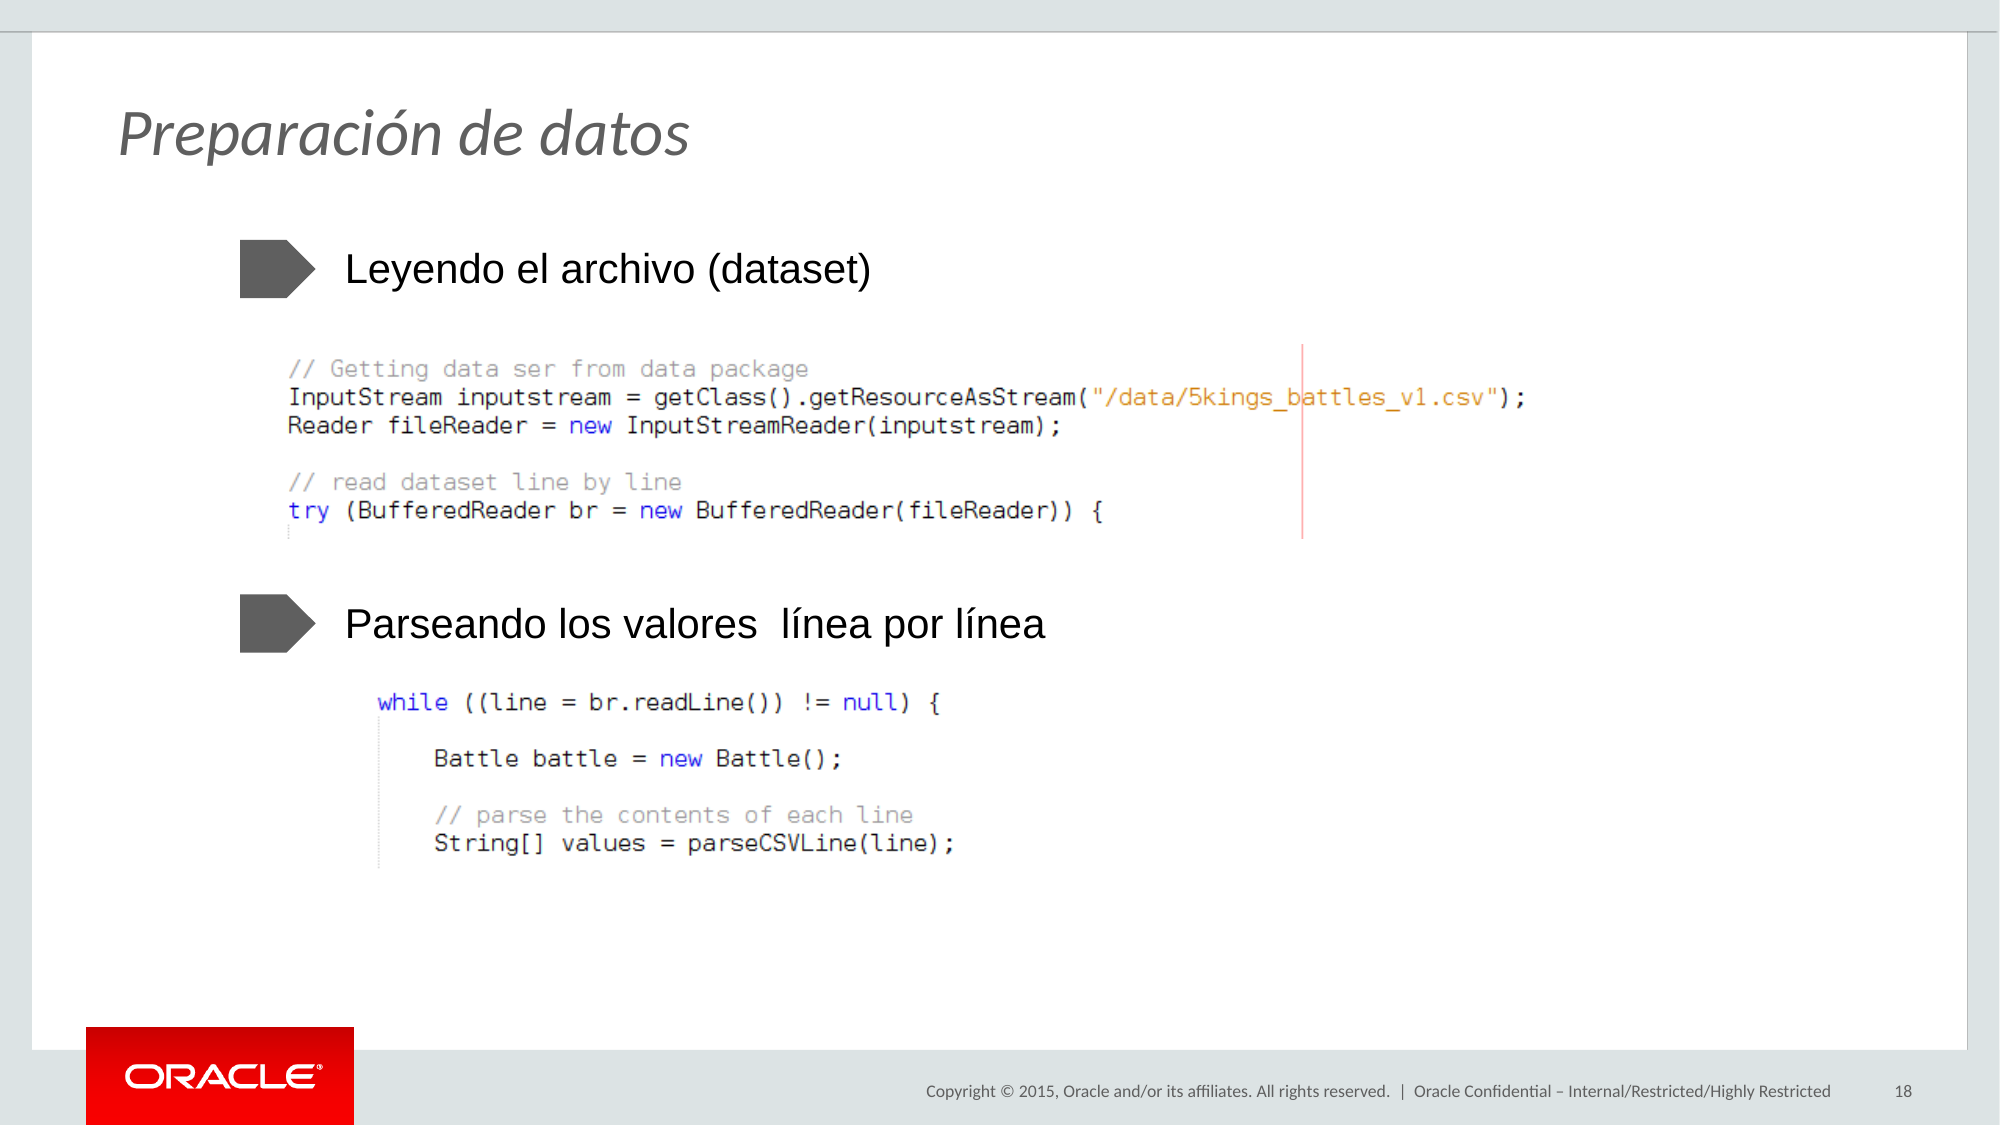

# Preparación de datos
Leyendo el archivo (dataset)
Parseando los valores línea por línea
Oracle Confidential – Internal/Restricted/Highly Restricted